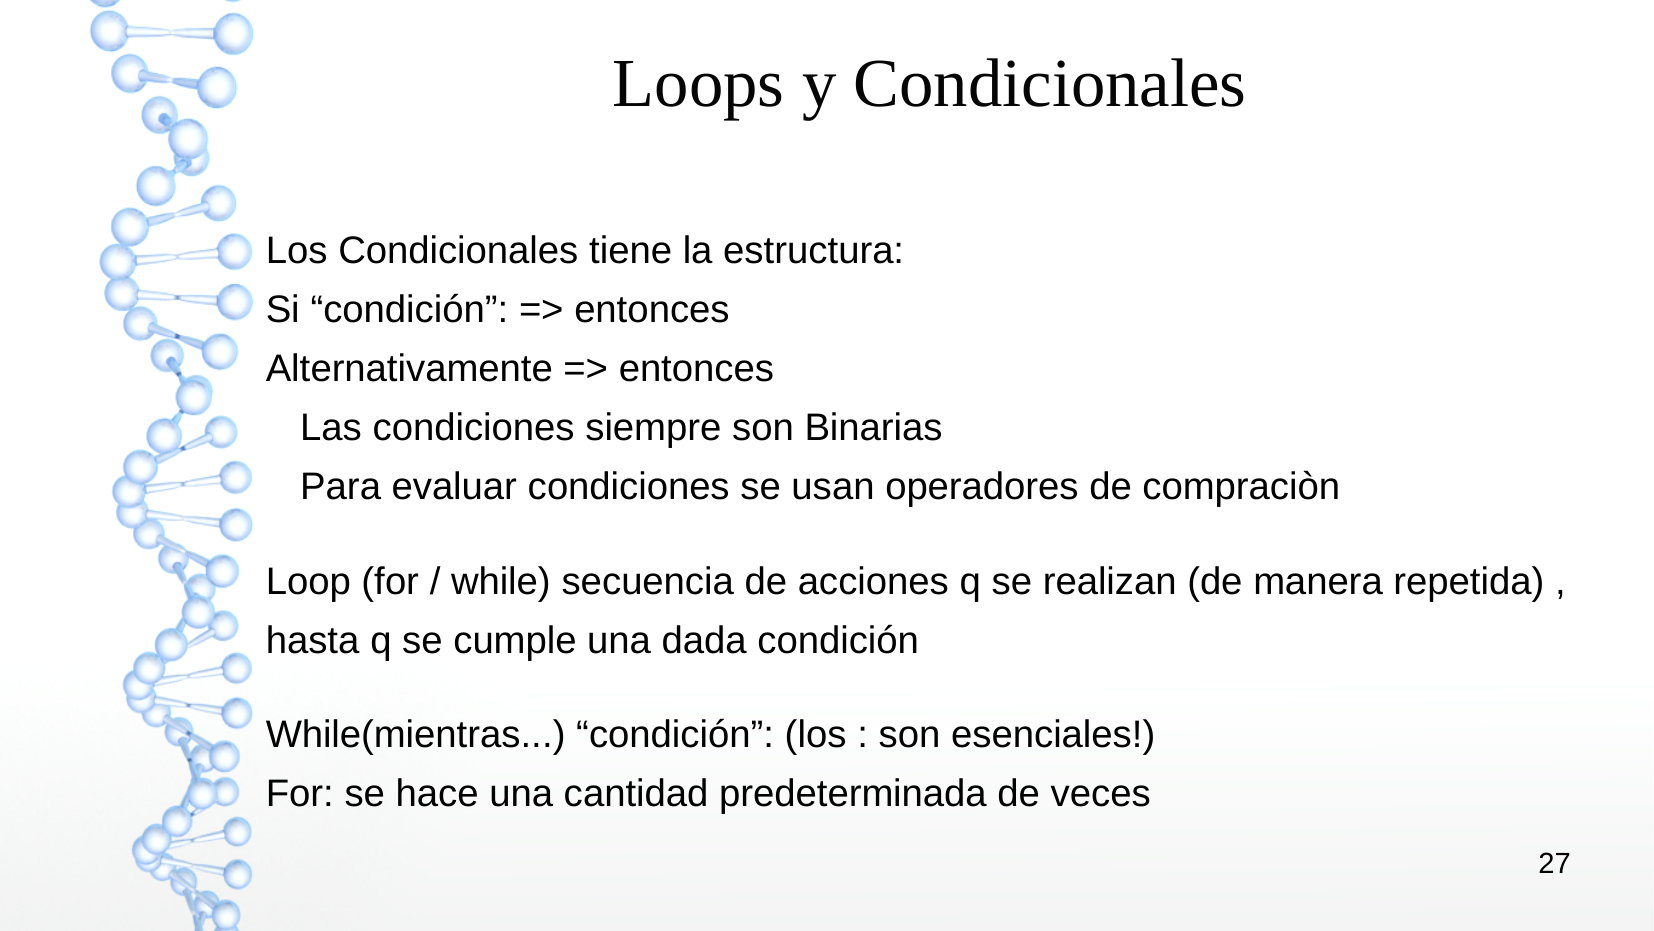

# Loops y Condicionales
Los Condicionales tiene la estructura:
Si “condición”: => entonces
Alternativamente => entonces
Las condiciones siempre son Binarias
Para evaluar condiciones se usan operadores de compraciòn
Loop (for / while) secuencia de acciones q se realizan (de manera repetida) , hasta q se cumple una dada condición
While(mientras...) “condición”: (los : son esenciales!)
For: se hace una cantidad predeterminada de veces
27